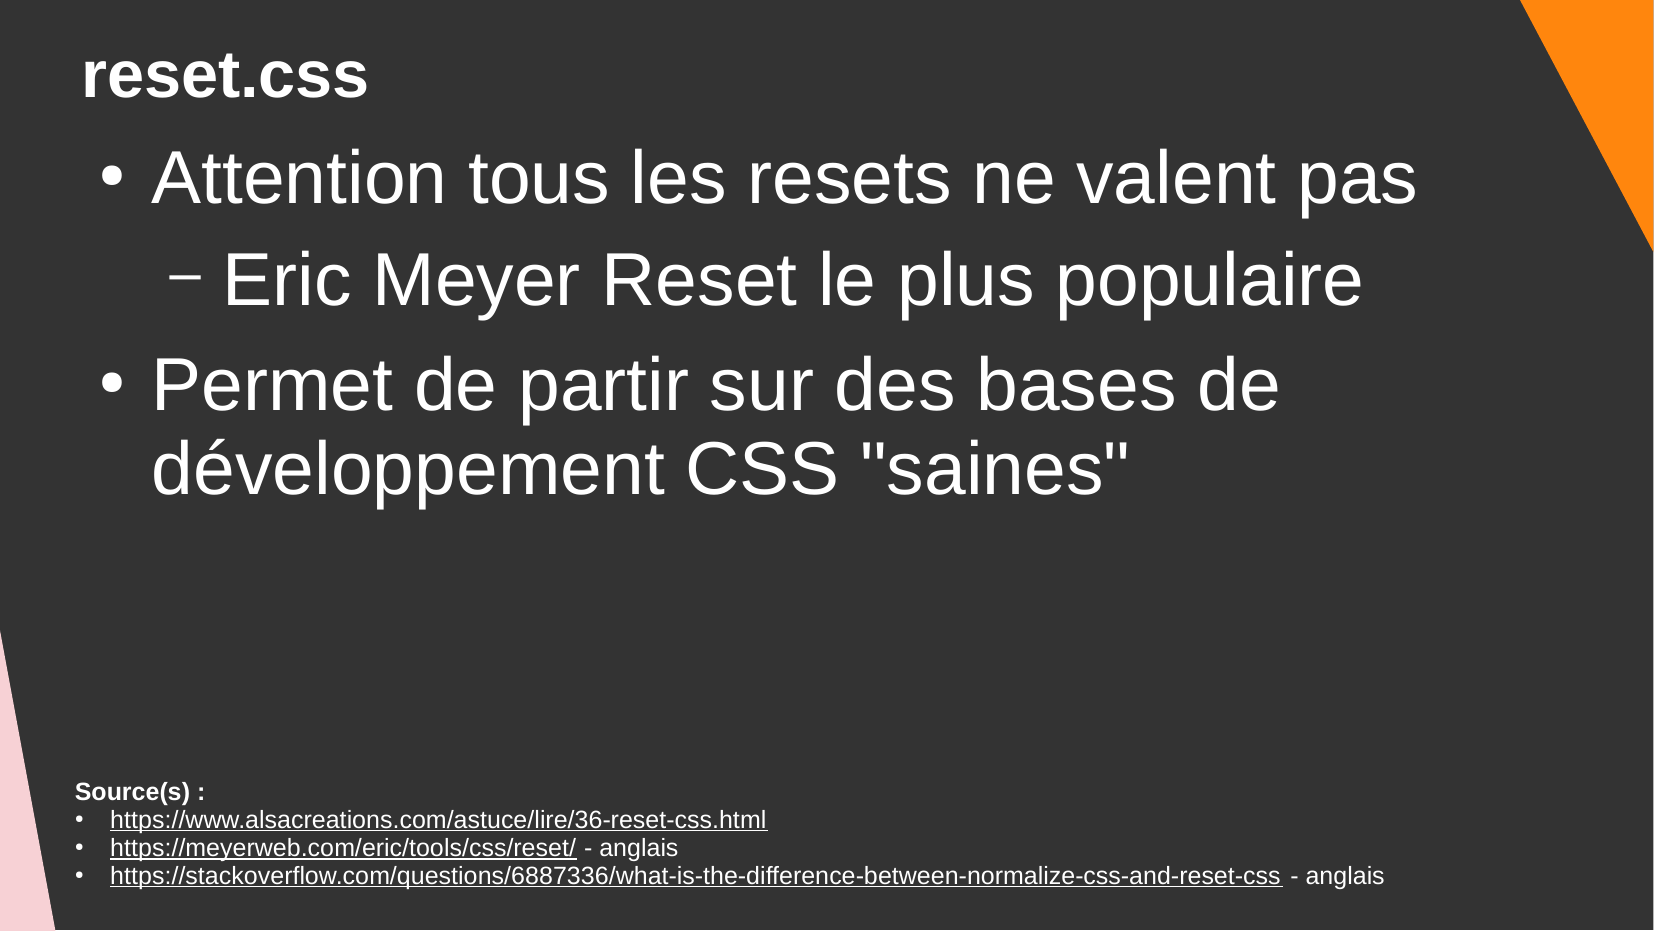

reset.css
# Attention tous les resets ne valent pas
Eric Meyer Reset le plus populaire
Permet de partir sur des bases de développement CSS "saines"
Source(s) :
https://www.alsacreations.com/astuce/lire/36-reset-css.html
https://meyerweb.com/eric/tools/css/reset/ - anglais
https://stackoverflow.com/questions/6887336/what-is-the-difference-between-normalize-css-and-reset-css - anglais